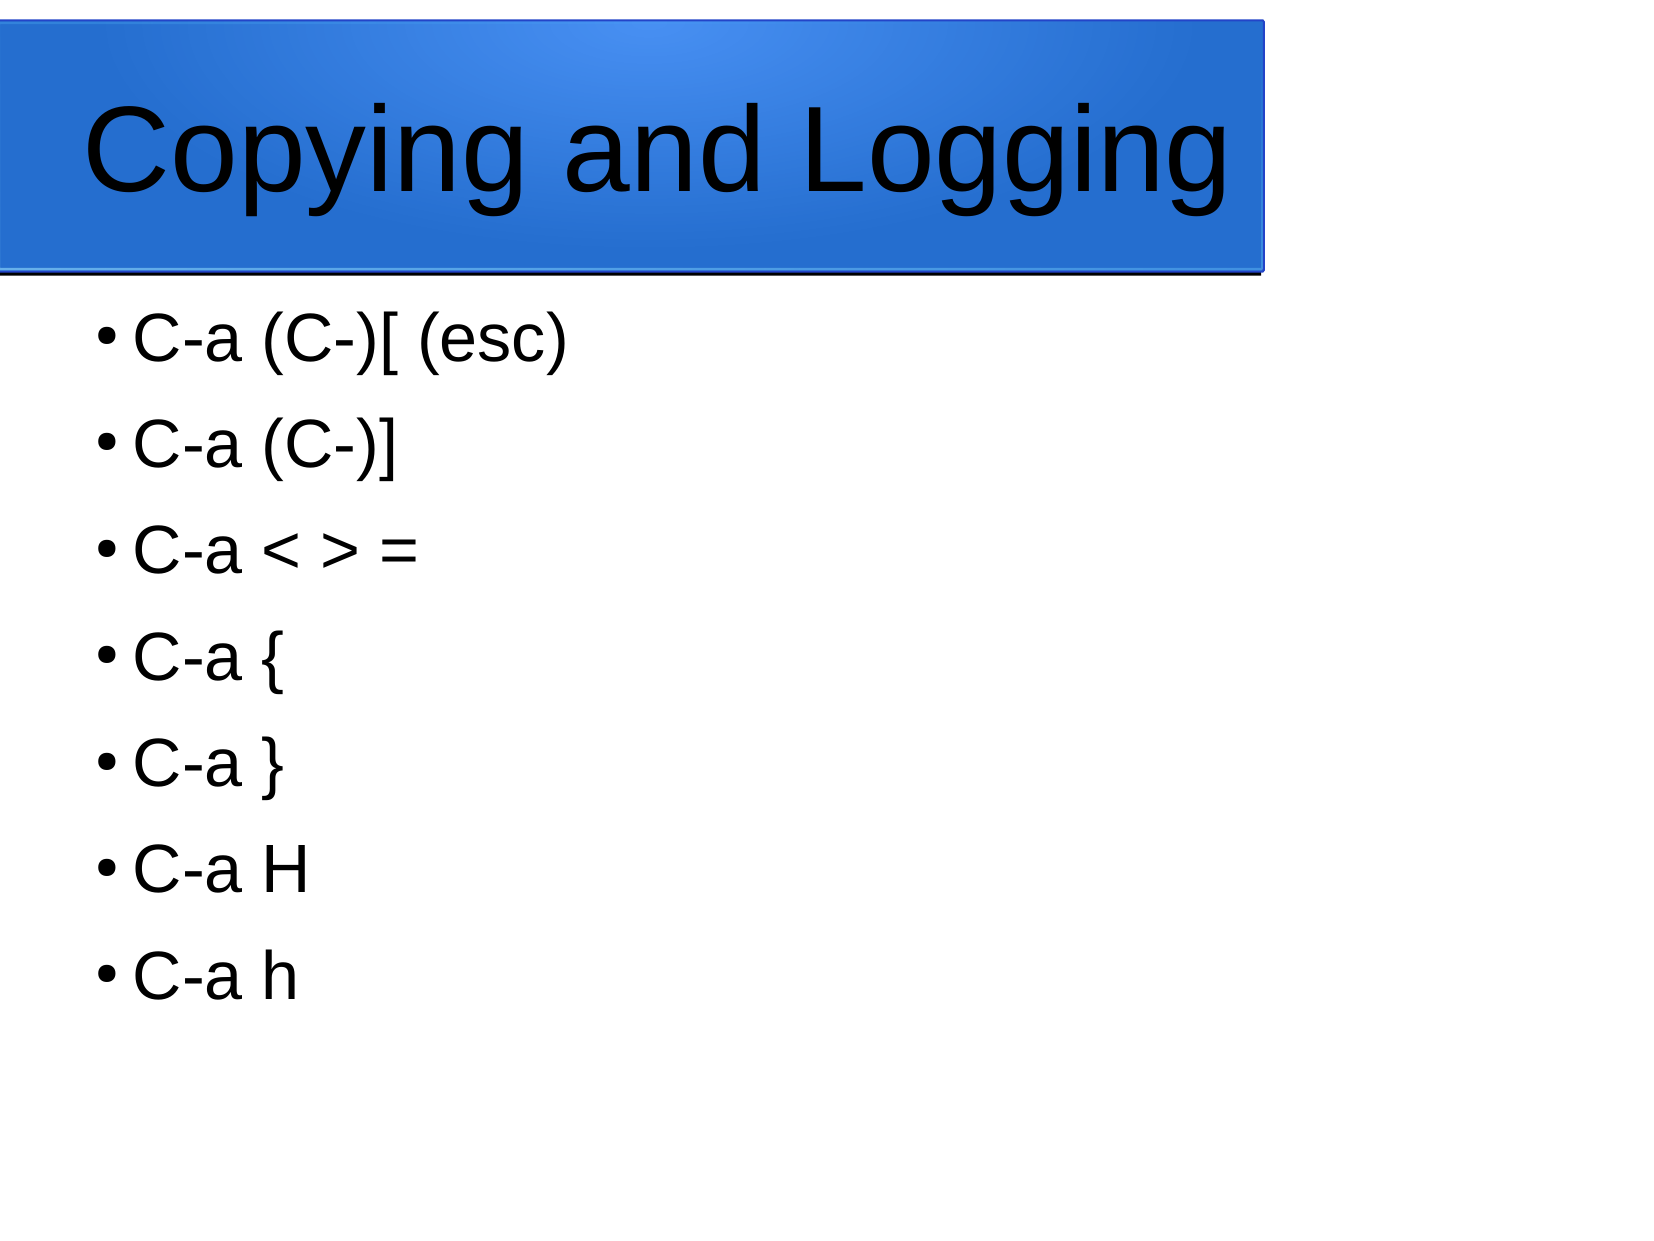

# Copying and Logging
C-a (C-)[ (esc)
C-a (C-)]
C-a < > =
C-a {
C-a }
C-a H
C-a h